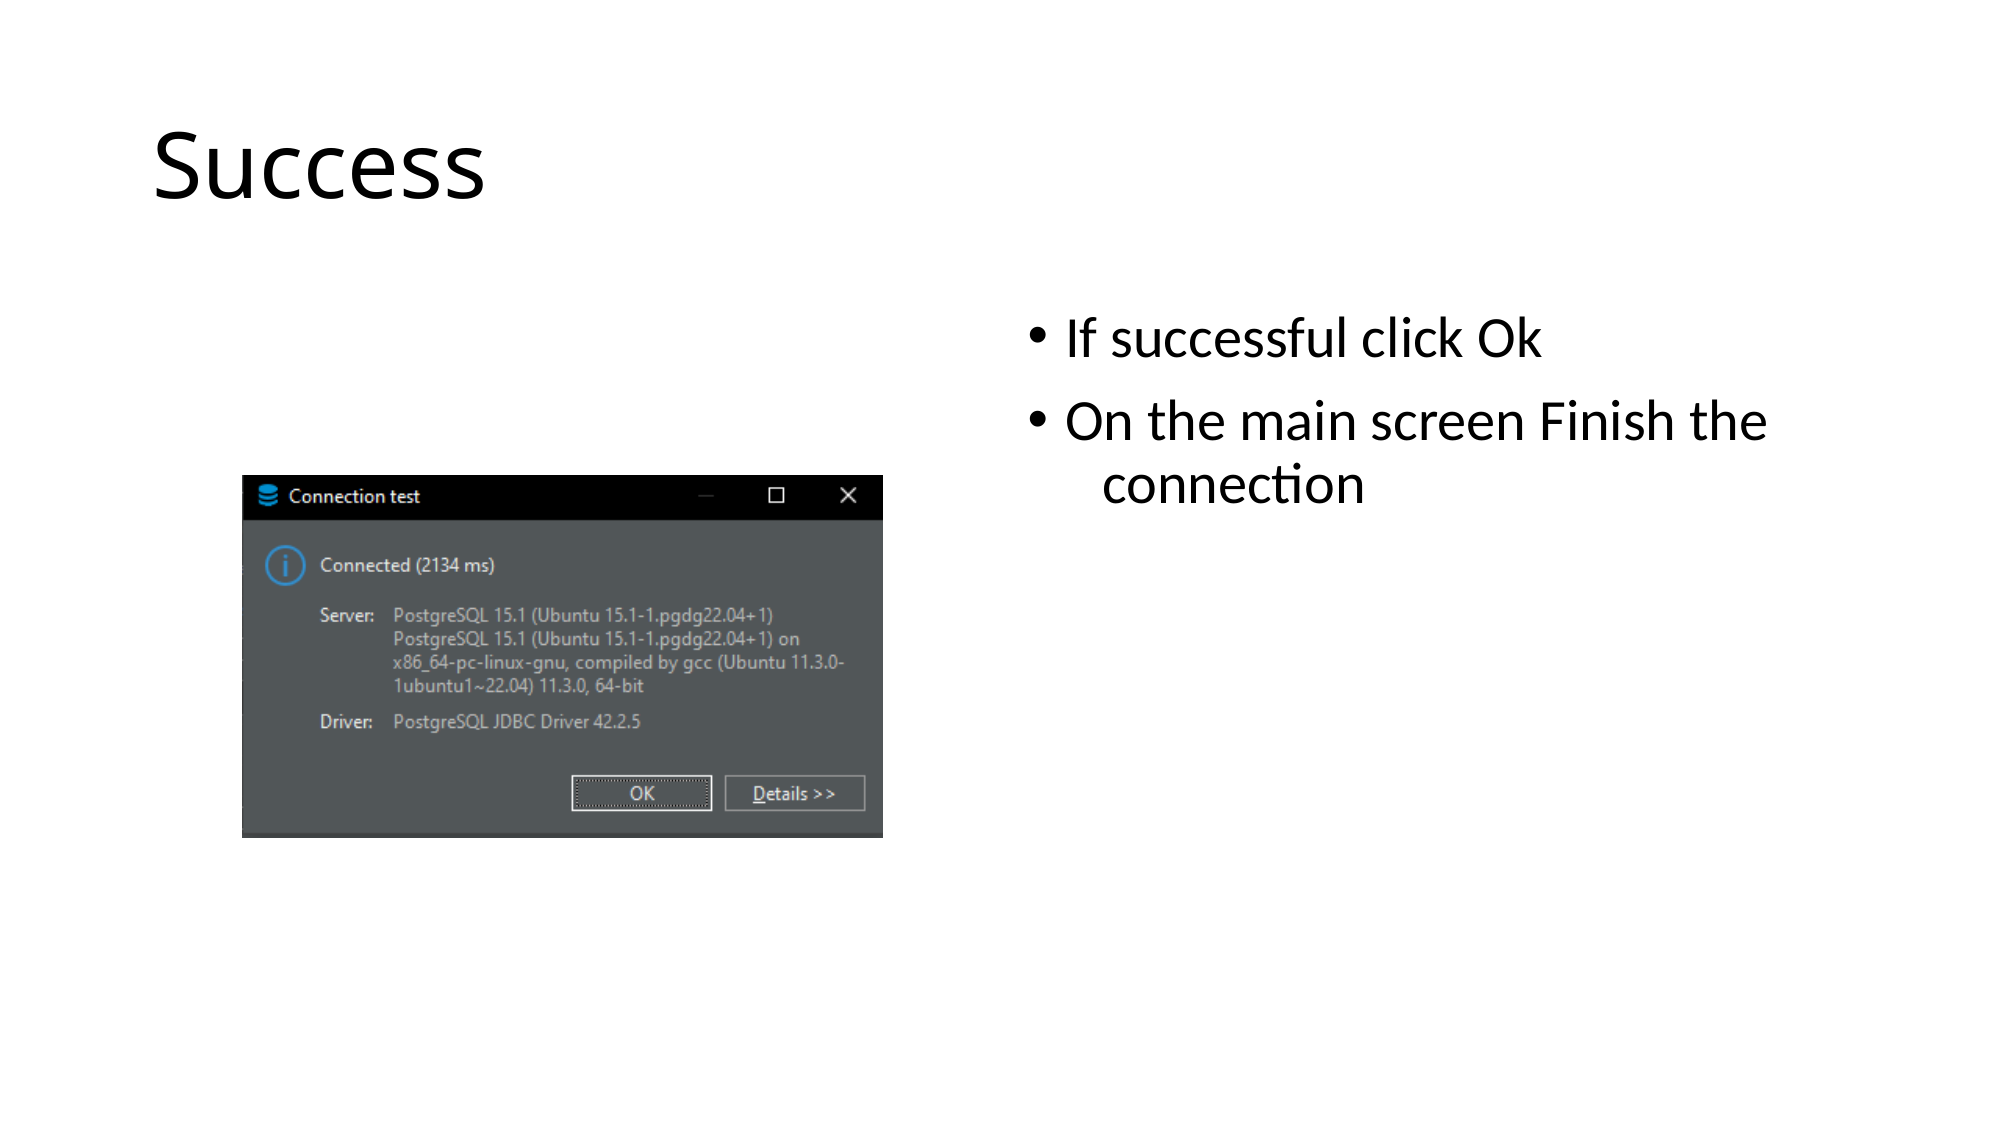

# Success
If successful click Ok
On the main screen Finish the connection